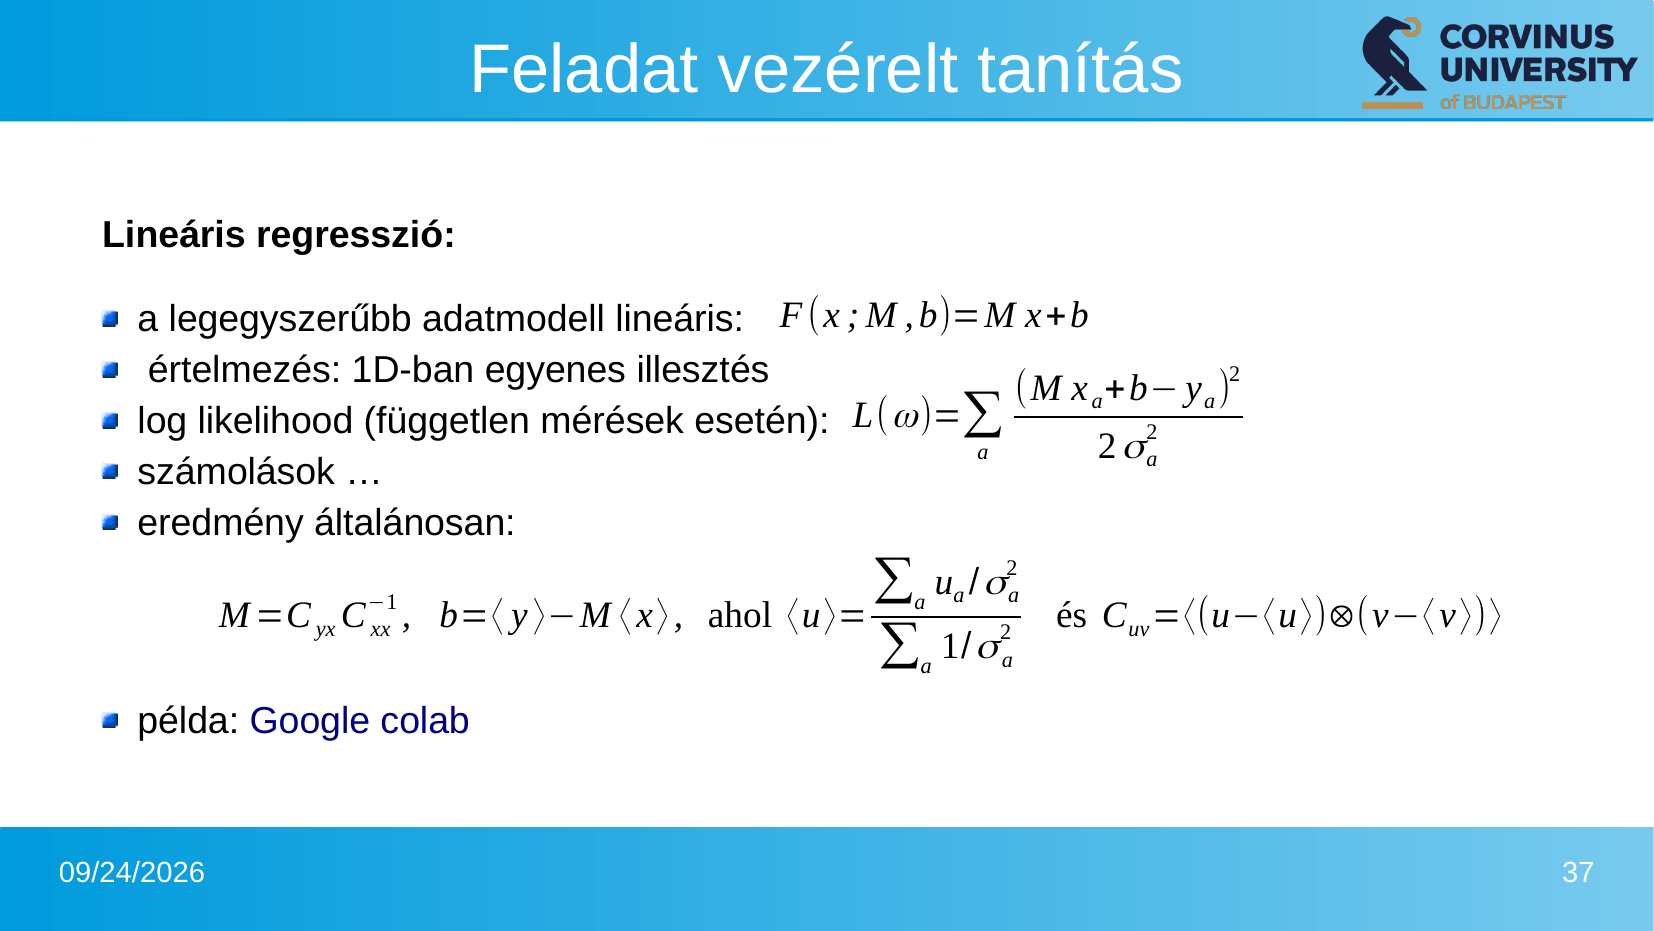

# Feladat vezérelt tanítás
Lineáris regresszió:
a legegyszerűbb adatmodell lineáris:
 értelmezés: 1D-ban egyenes illesztés
log likelihood (független mérések esetén):
számolások …
eredmény általánosan:
példa: Google colab
37